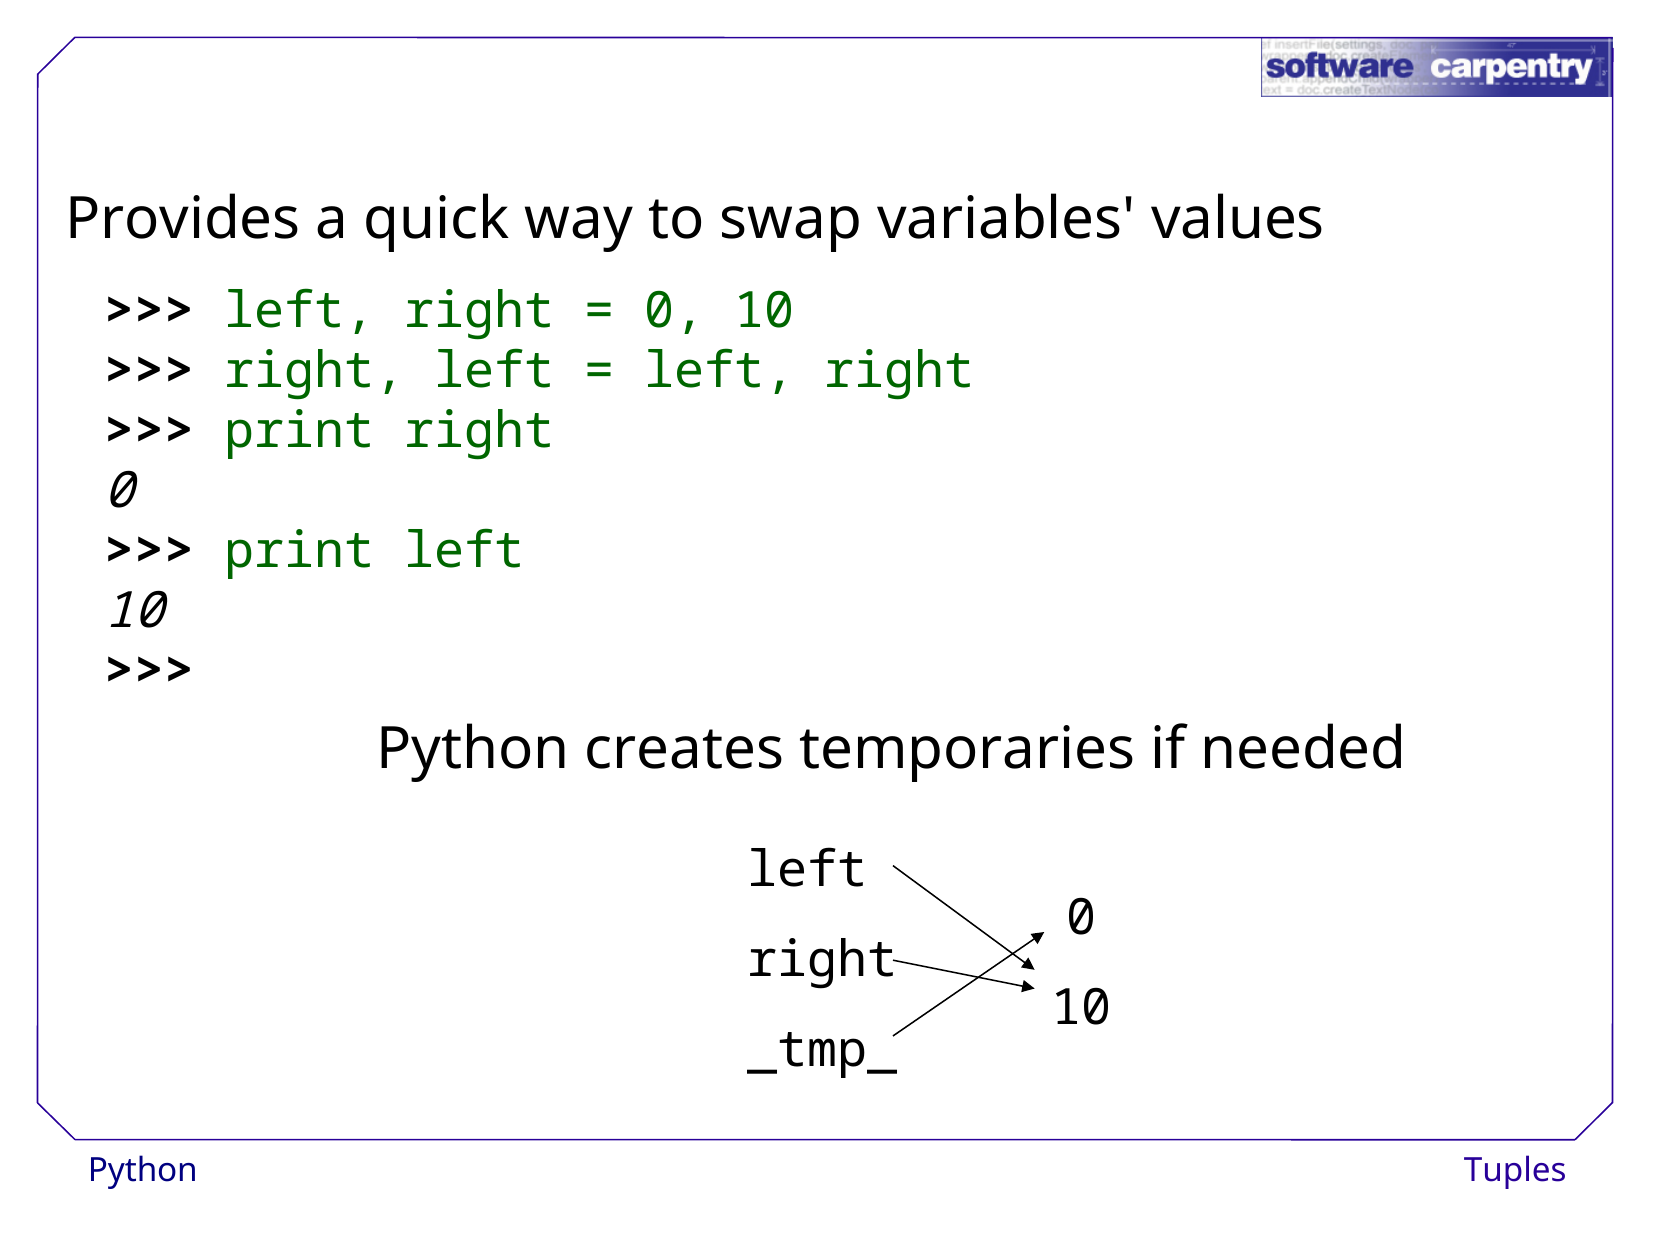

Provides a quick way to swap variables' values
>>> left, right = 0, 10
>>> right, left = left, right
>>> print right
0
>>> print left
10
>>>
Python creates temporaries if needed
left
right
_tmp_
0
10